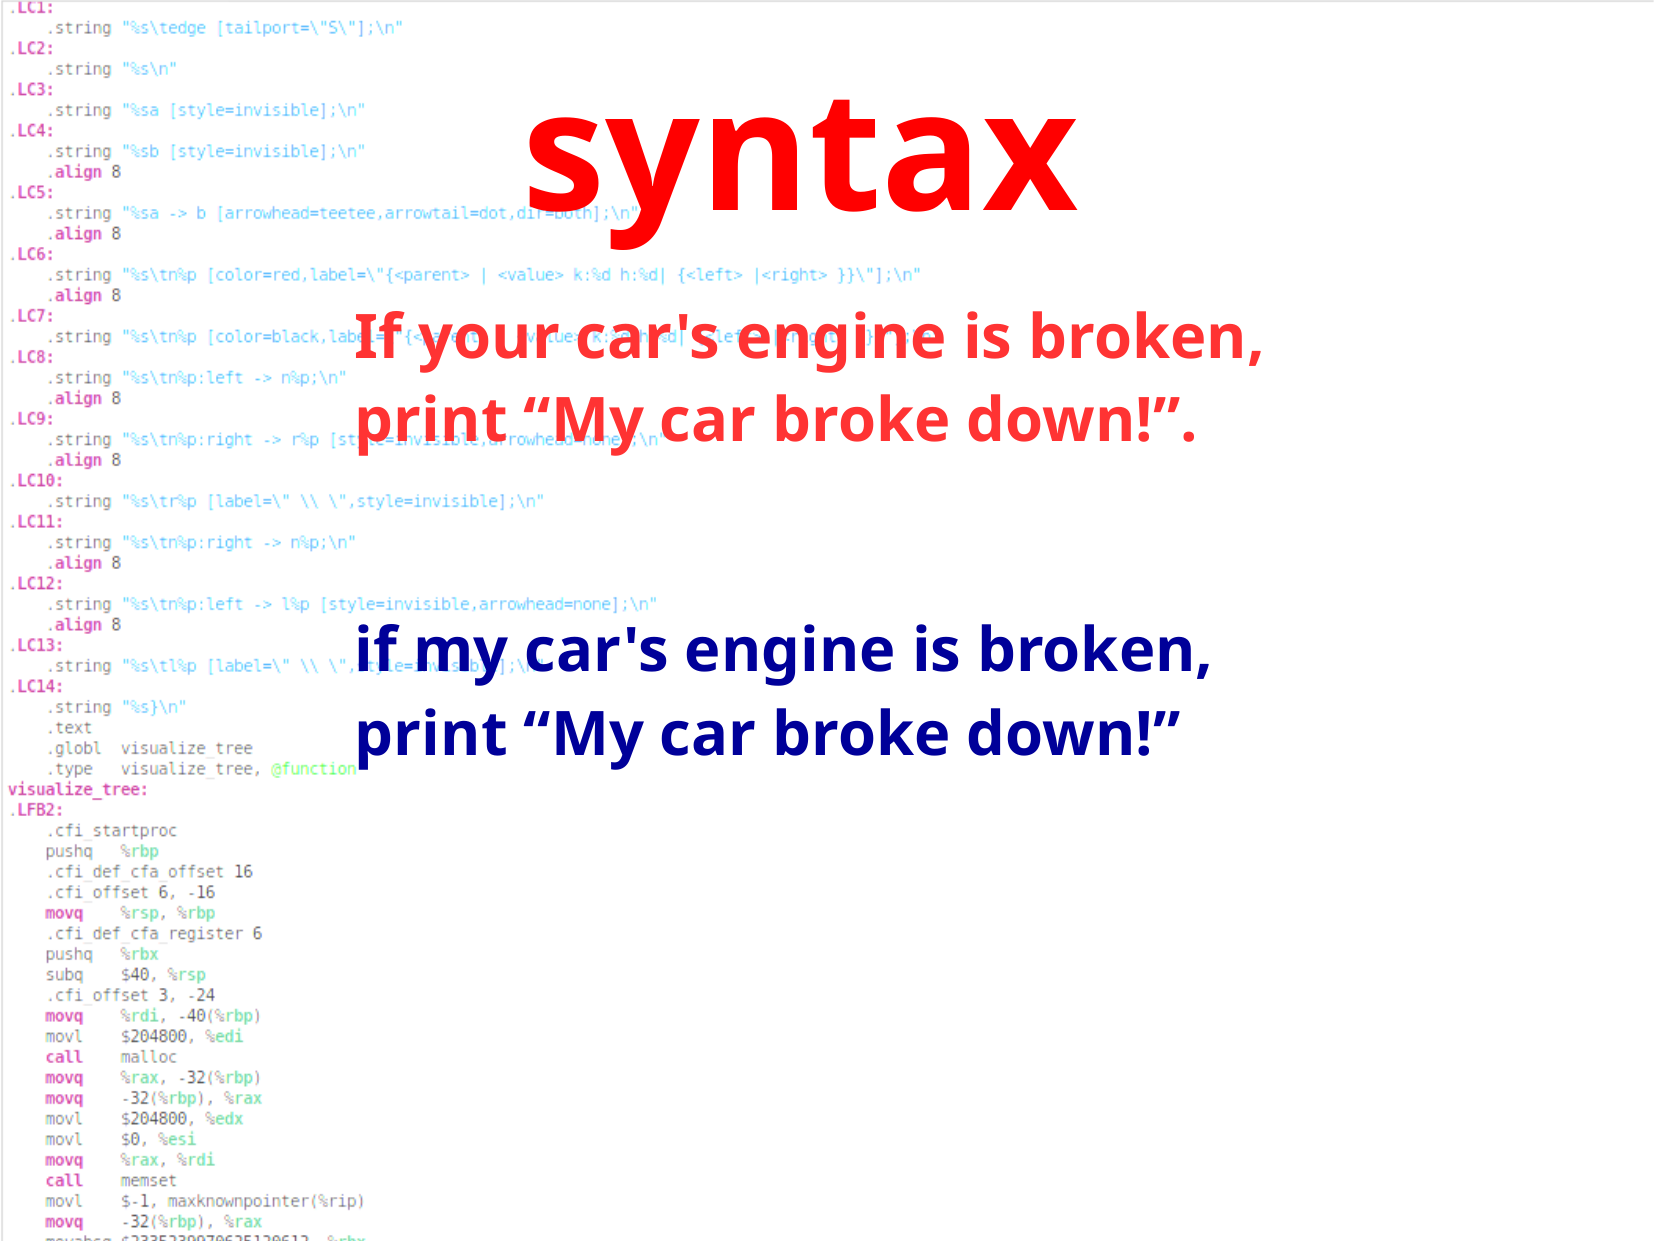

syntax
If your car's engine is broken, print “My car broke down!”.
if my car's engine is broken, 	print “My car broke down!”